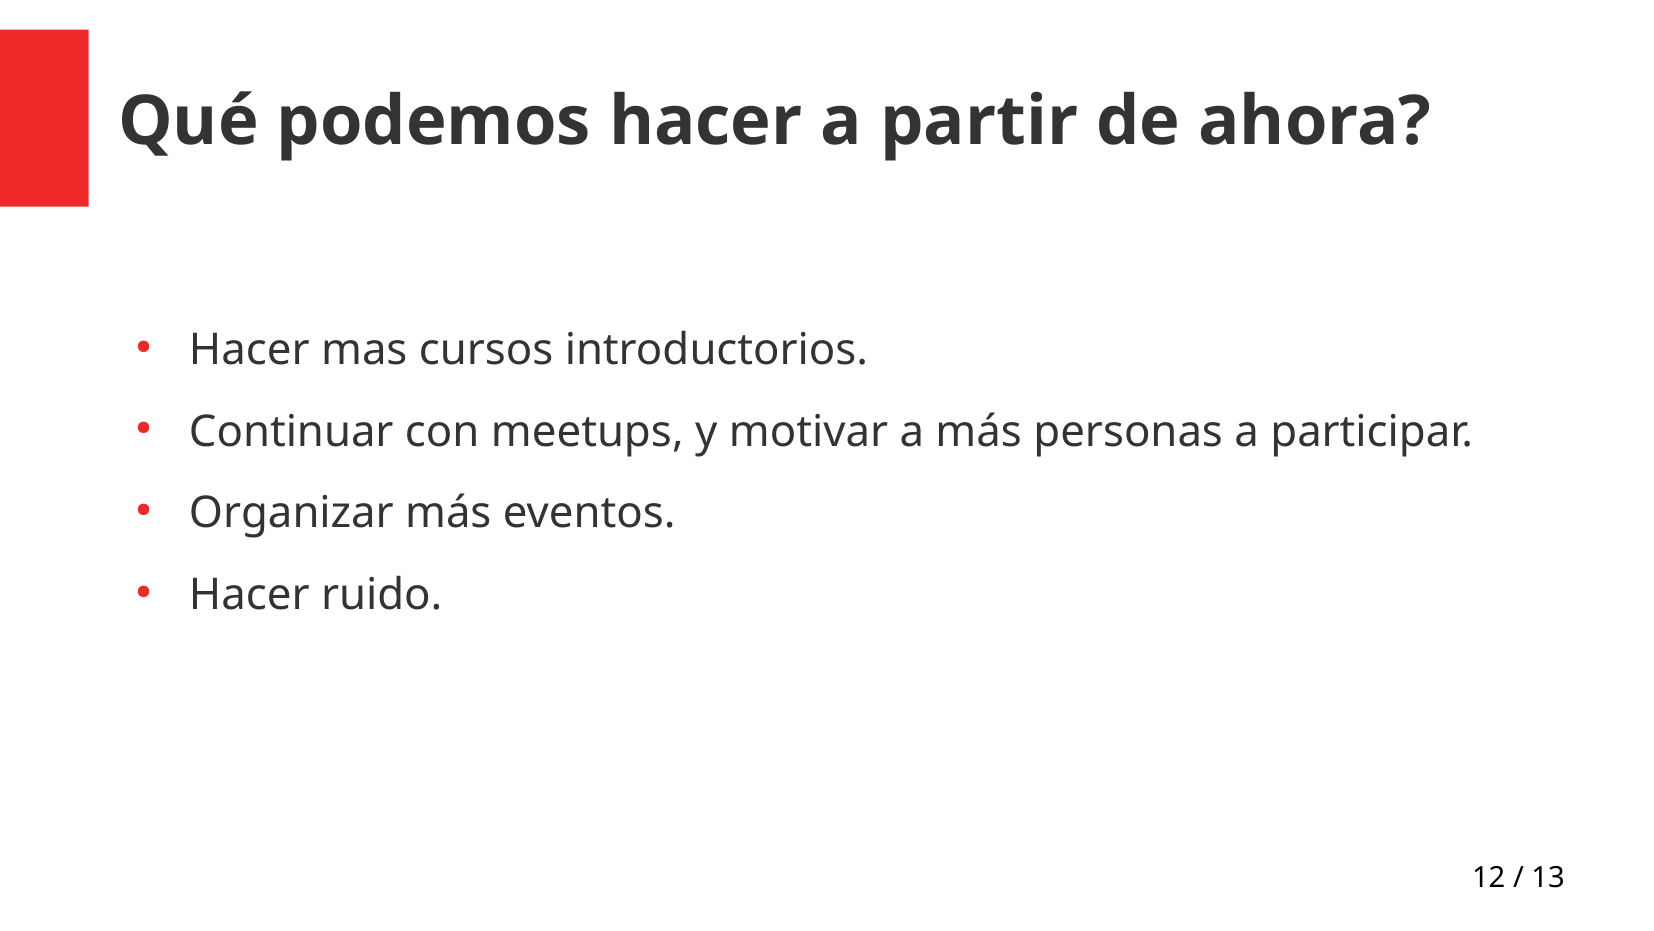

# Qué podemos hacer a partir de ahora?
Hacer mas cursos introductorios.
Continuar con meetups, y motivar a más personas a participar.
Organizar más eventos.
Hacer ruido.
12